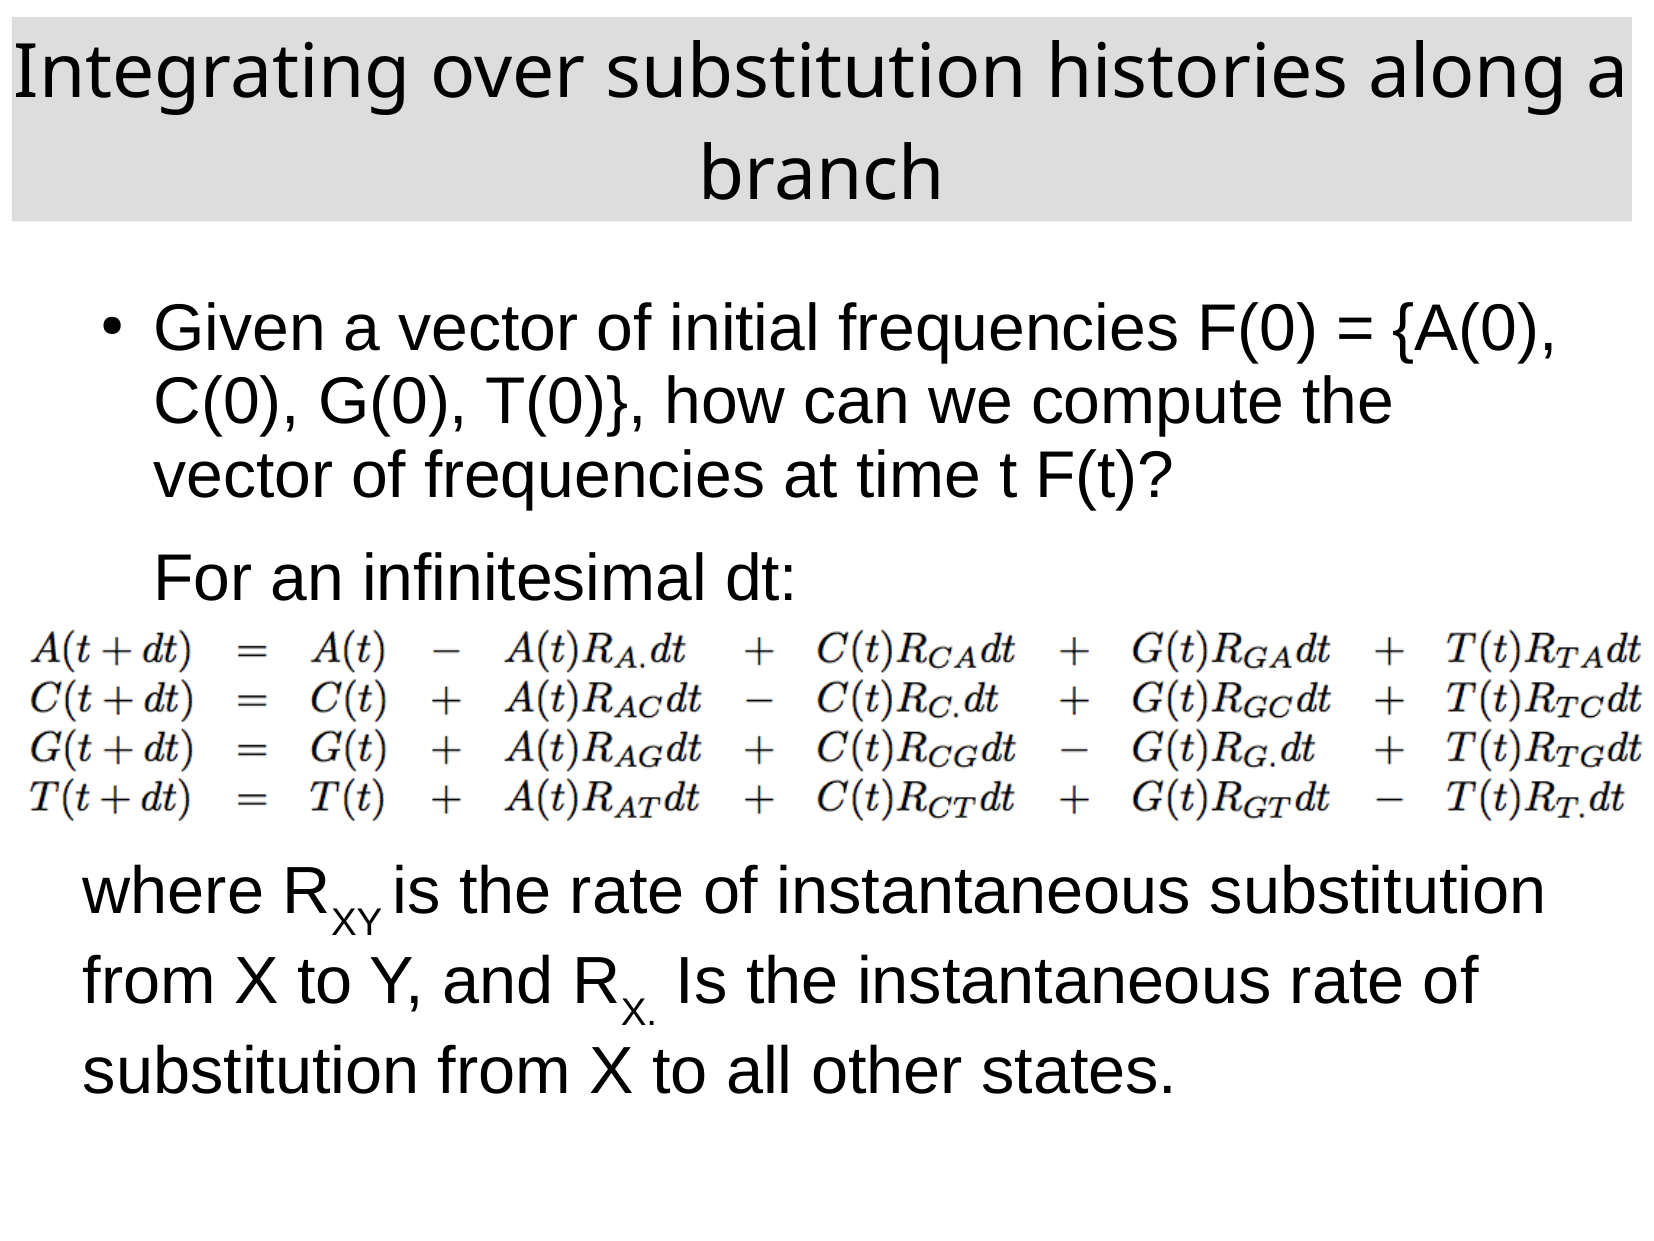

Integrating over substitution histories along a branch
# Given a vector of initial frequencies F(0) = {A(0), C(0), G(0), T(0)}, how can we compute the vector of frequencies at time t F(t)?
For an infinitesimal dt:
where RXY is the rate of instantaneous substitution from X to Y, and RX. Is the instantaneous rate of substitution from X to all other states.